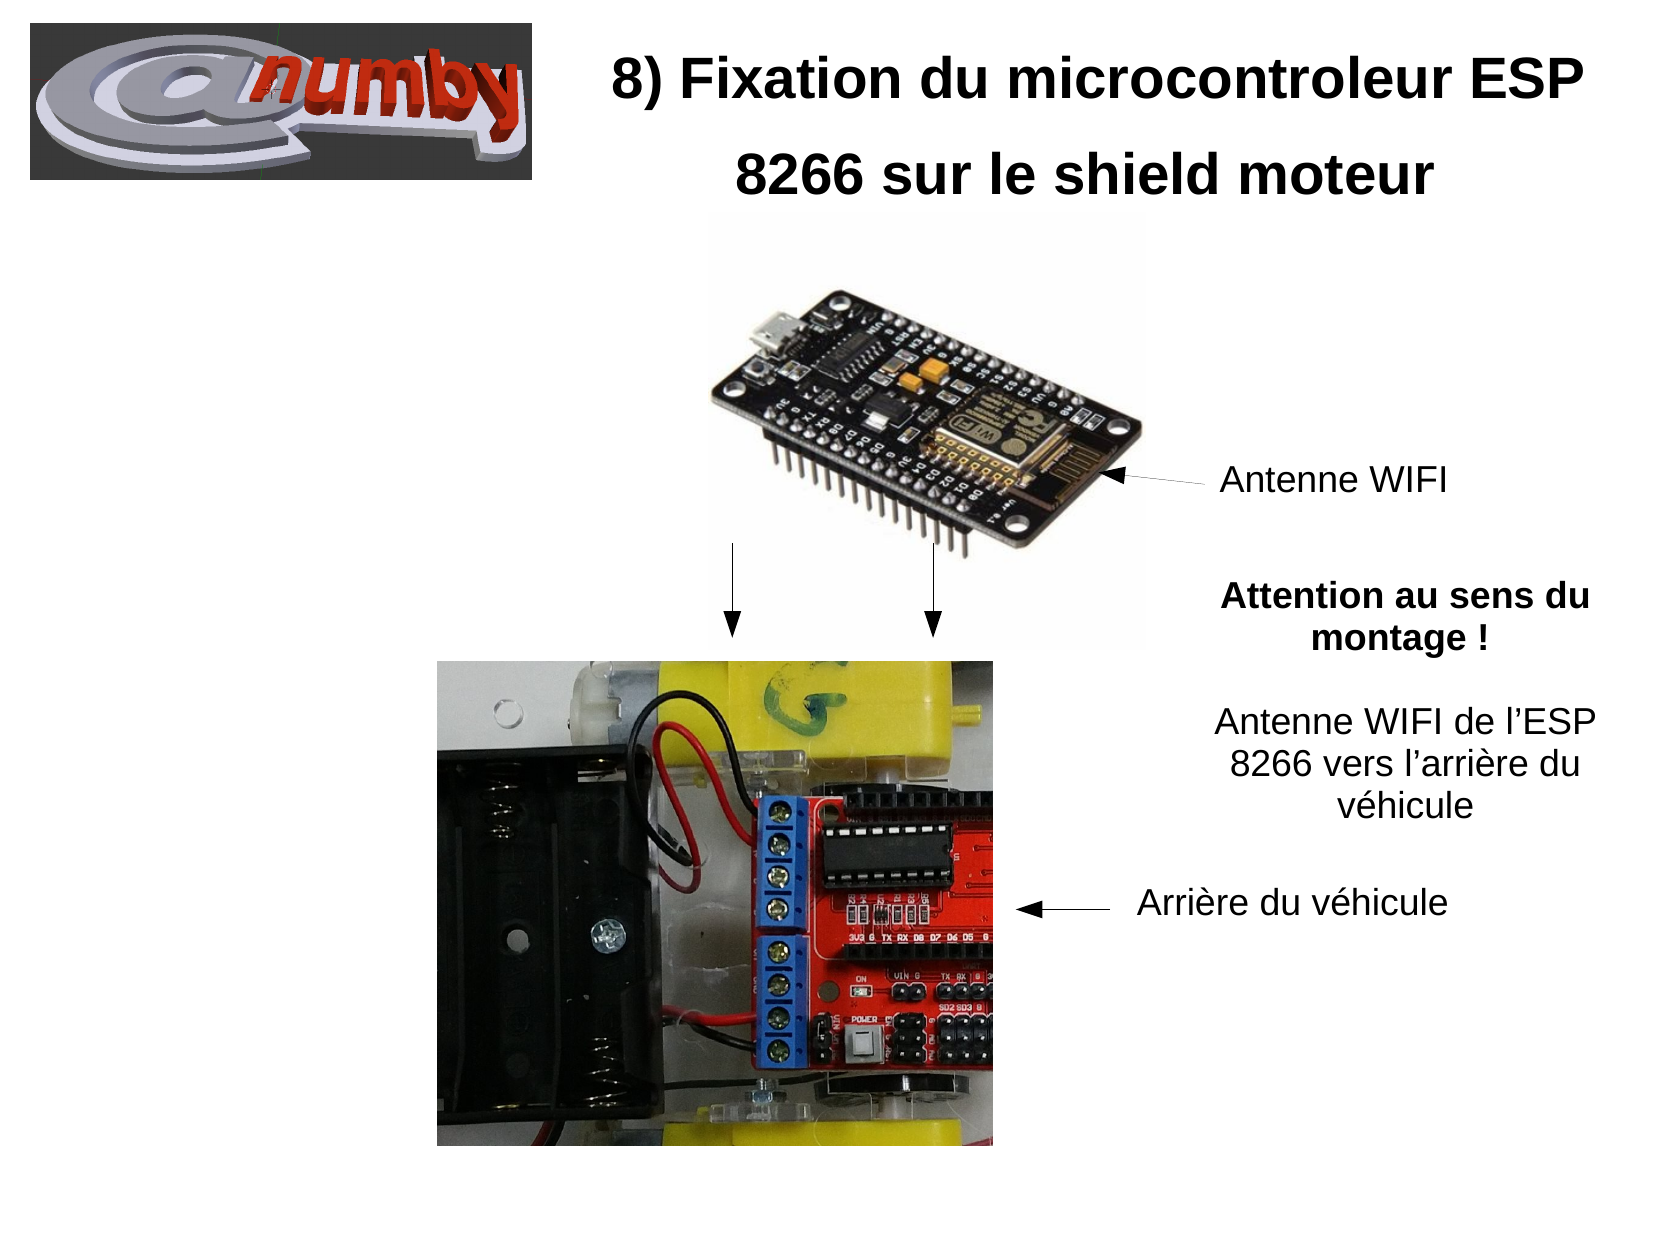

# 8) Fixation du microcontroleur ESP 8266 sur le shield moteur
Antenne WIFI
Attention au sens du montage !
Antenne WIFI de l’ESP 8266 vers l’arrière du véhicule
Arrière du véhicule